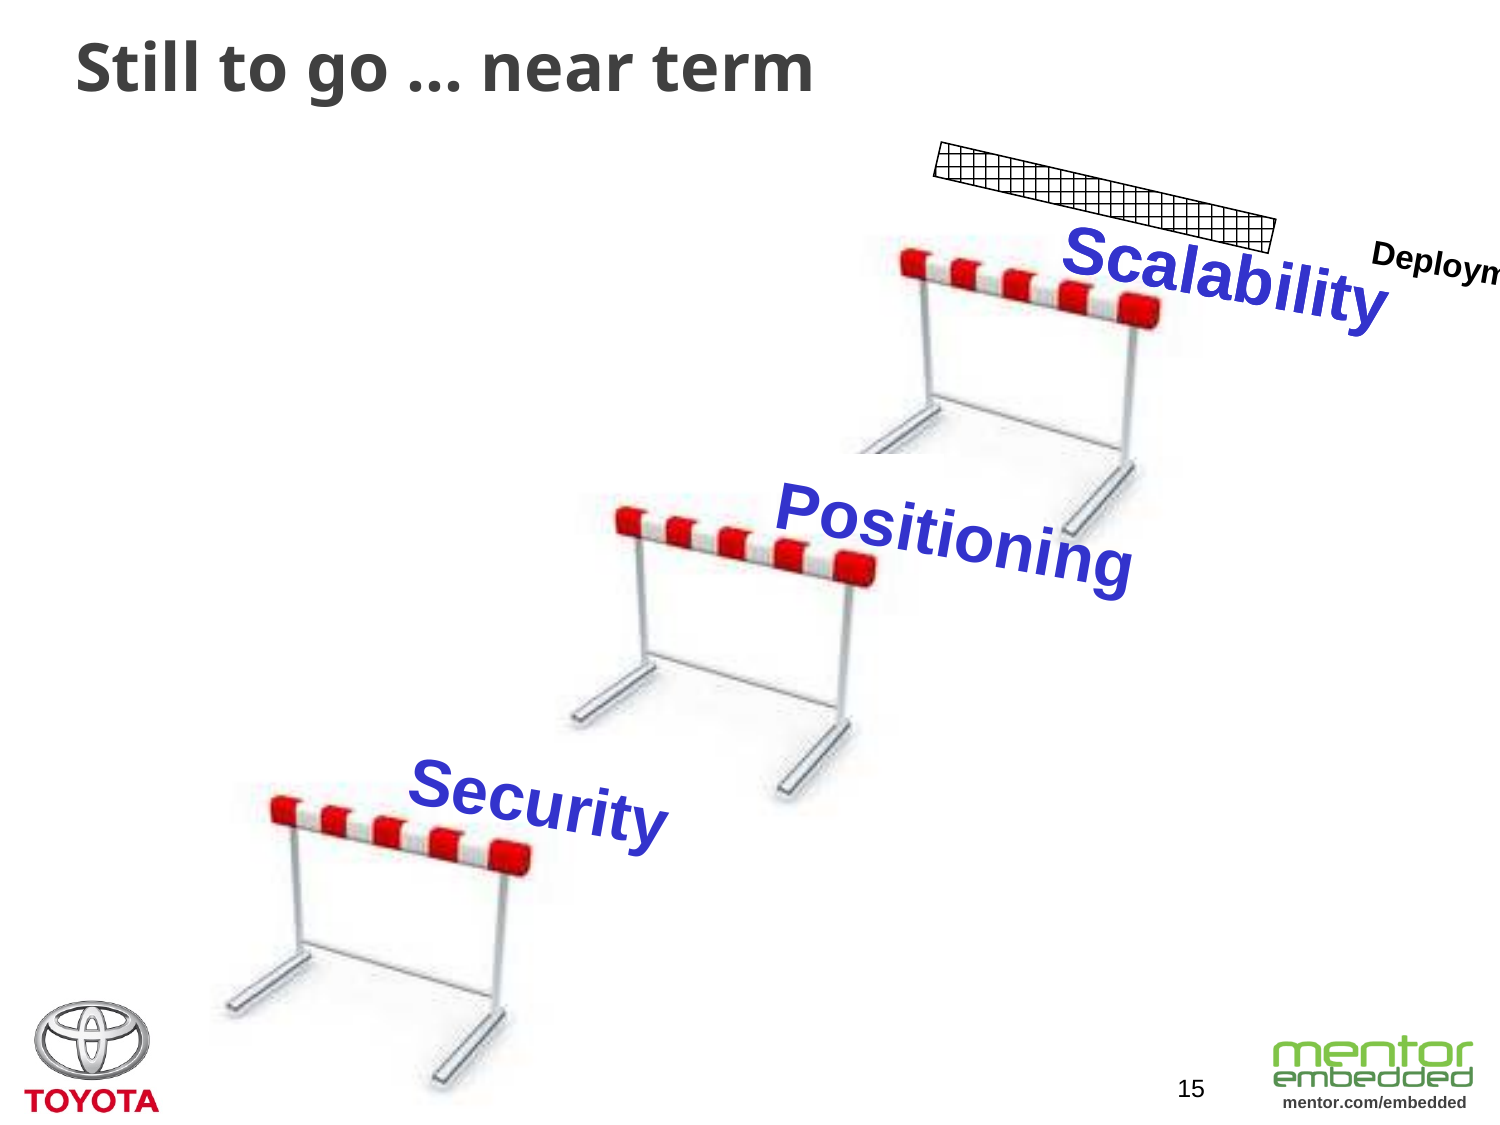

Still to go … near term
Scalability
Scalability
Deployment
Positioning
Security